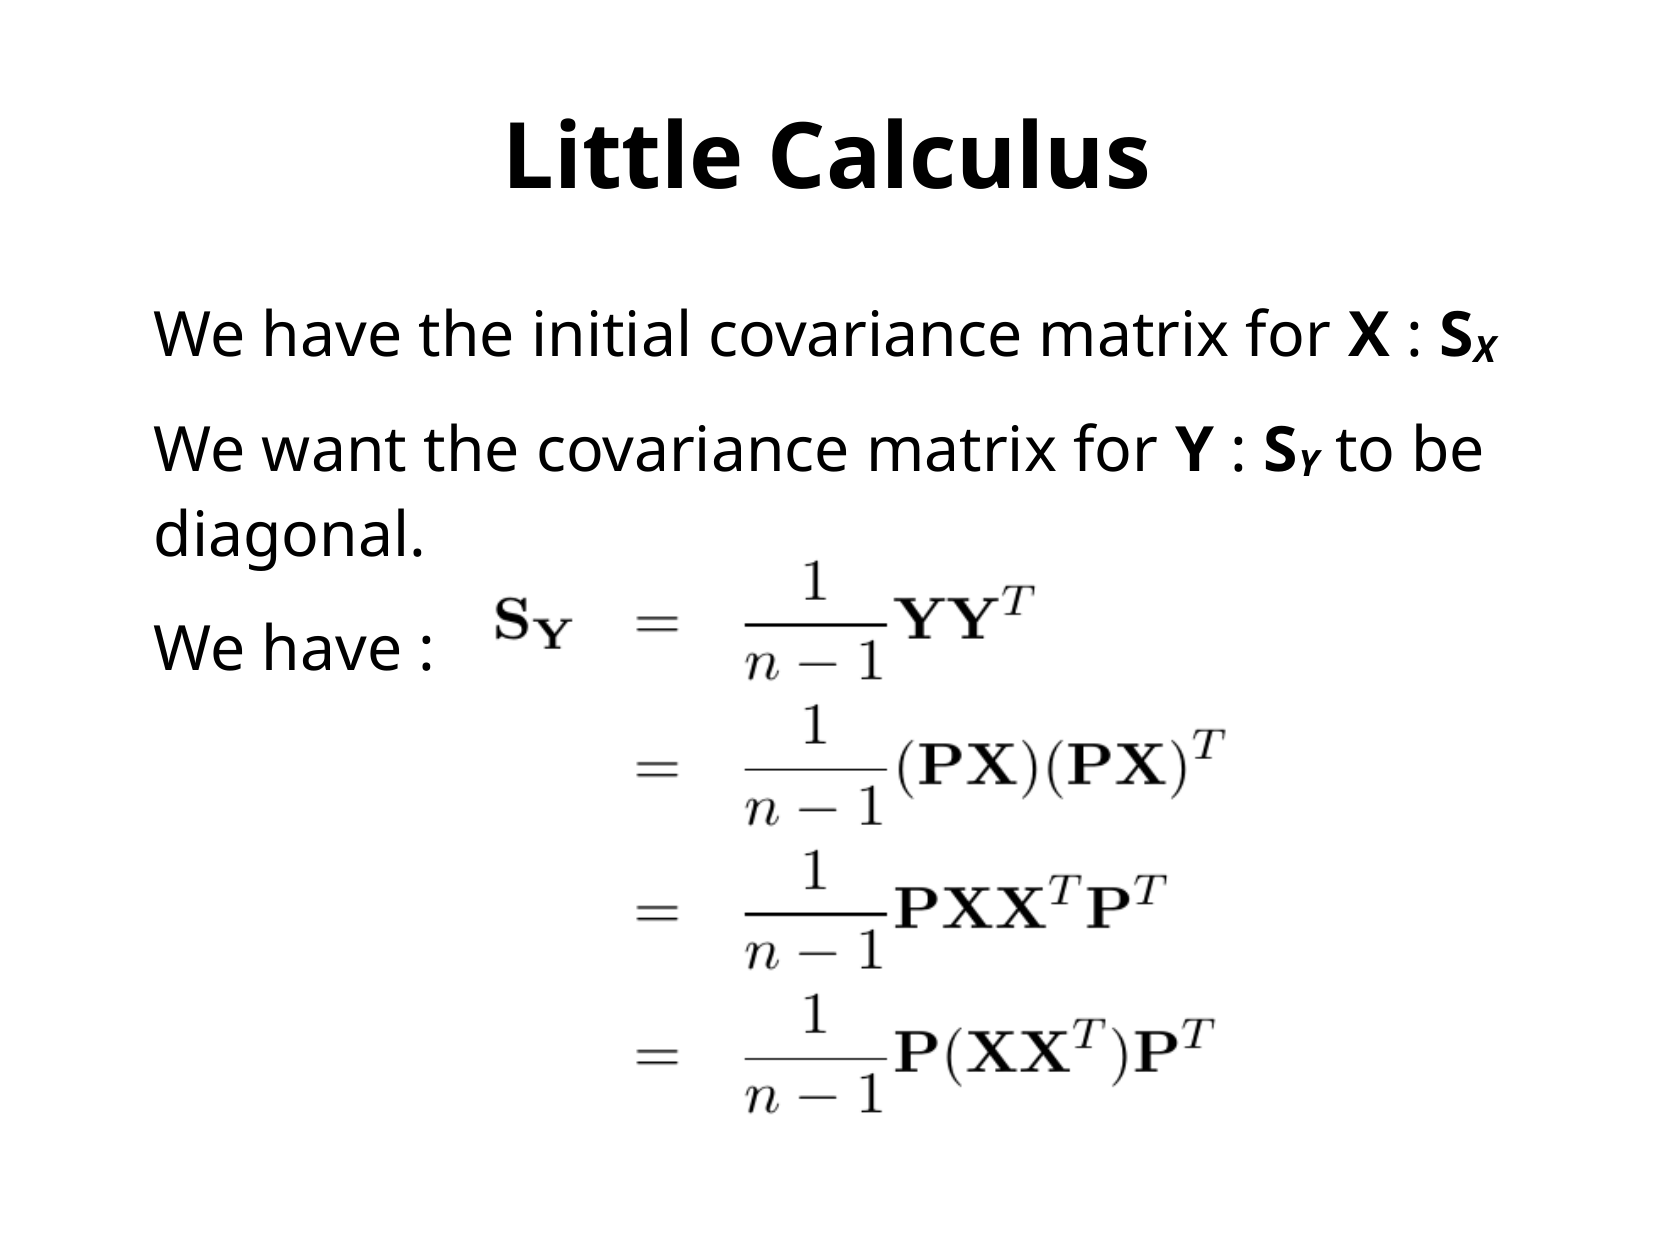

# Little Calculus
We have the initial covariance matrix for X : SX
We want the covariance matrix for Y : SY to be diagonal.
We have :